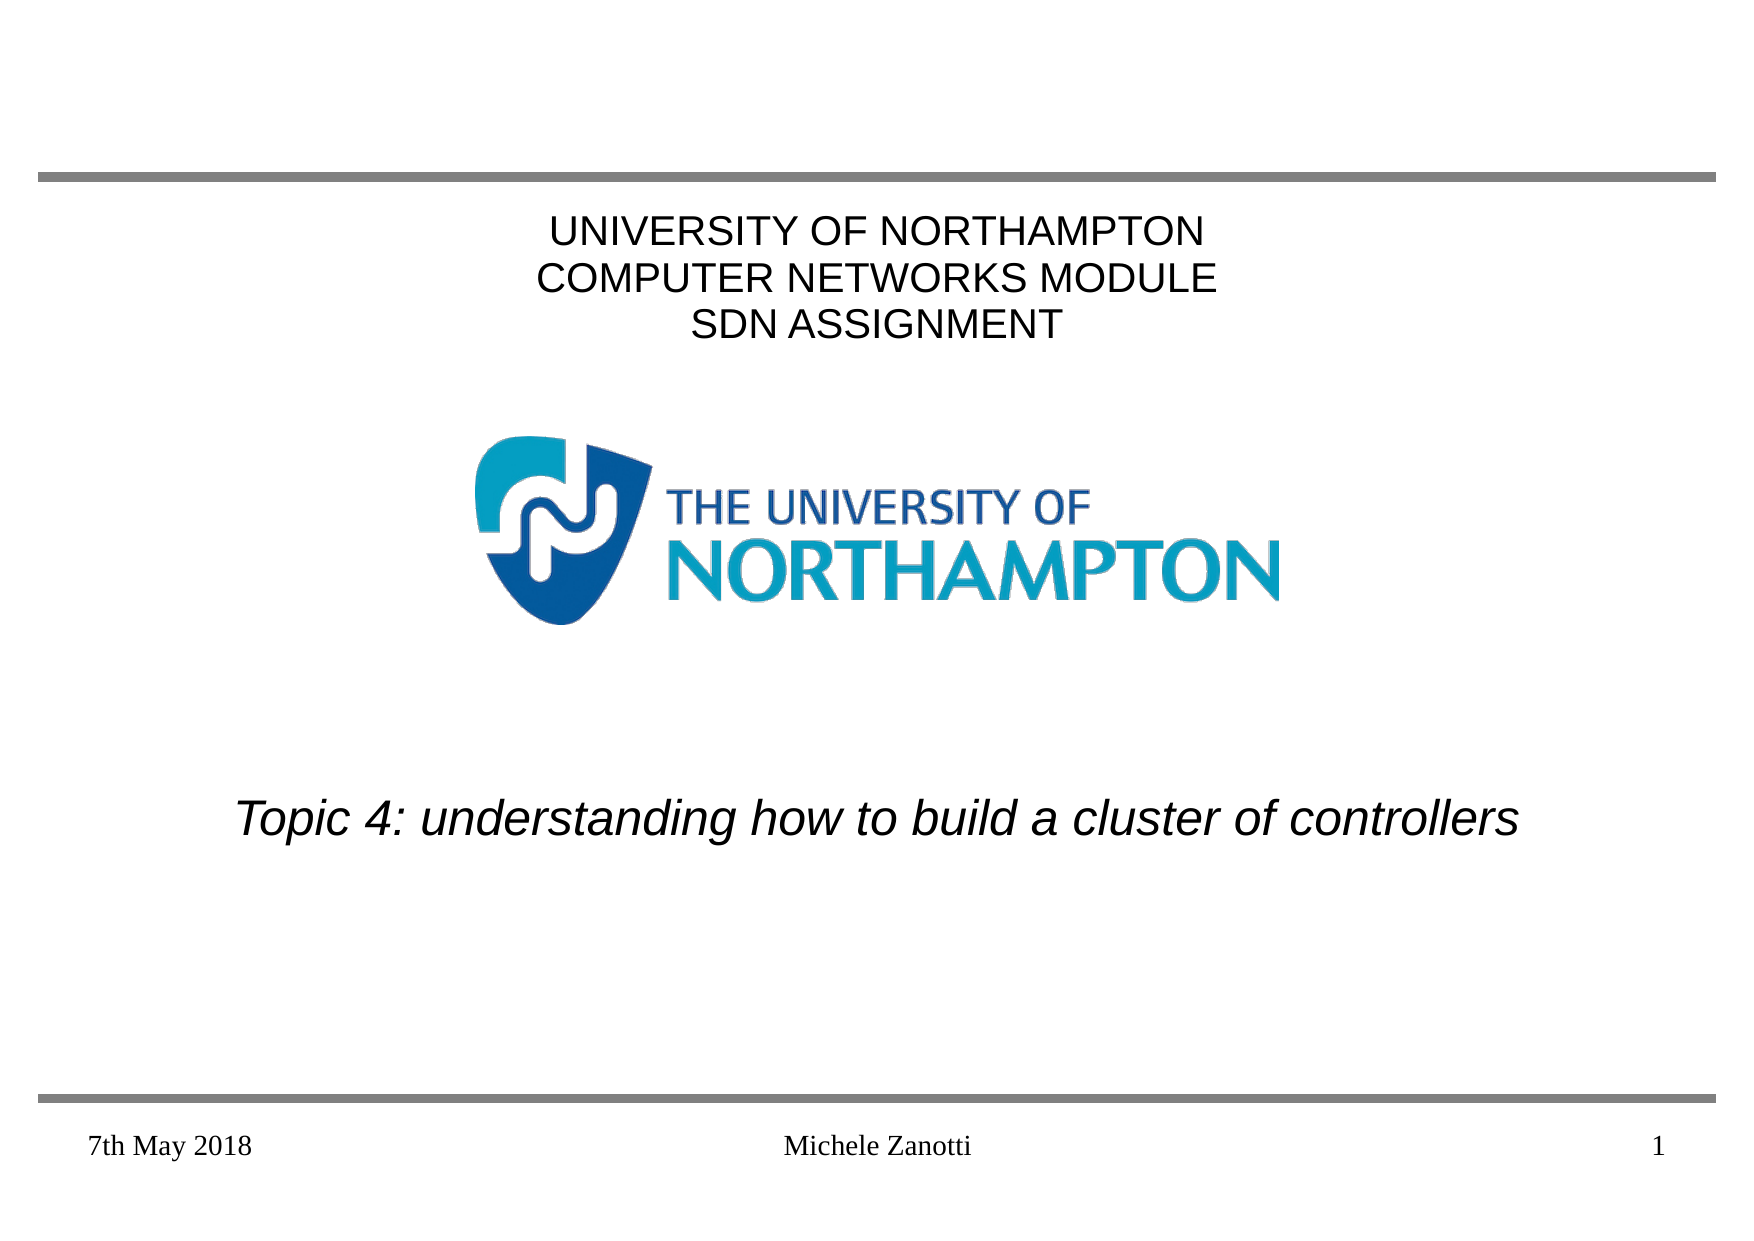

UNIVERSITY OF NORTHAMPTON
COMPUTER NETWORKS MODULE
SDN ASSIGNMENT
Topic 4: understanding how to build a cluster of controllers
7th May 2018
Michele Zanotti
1